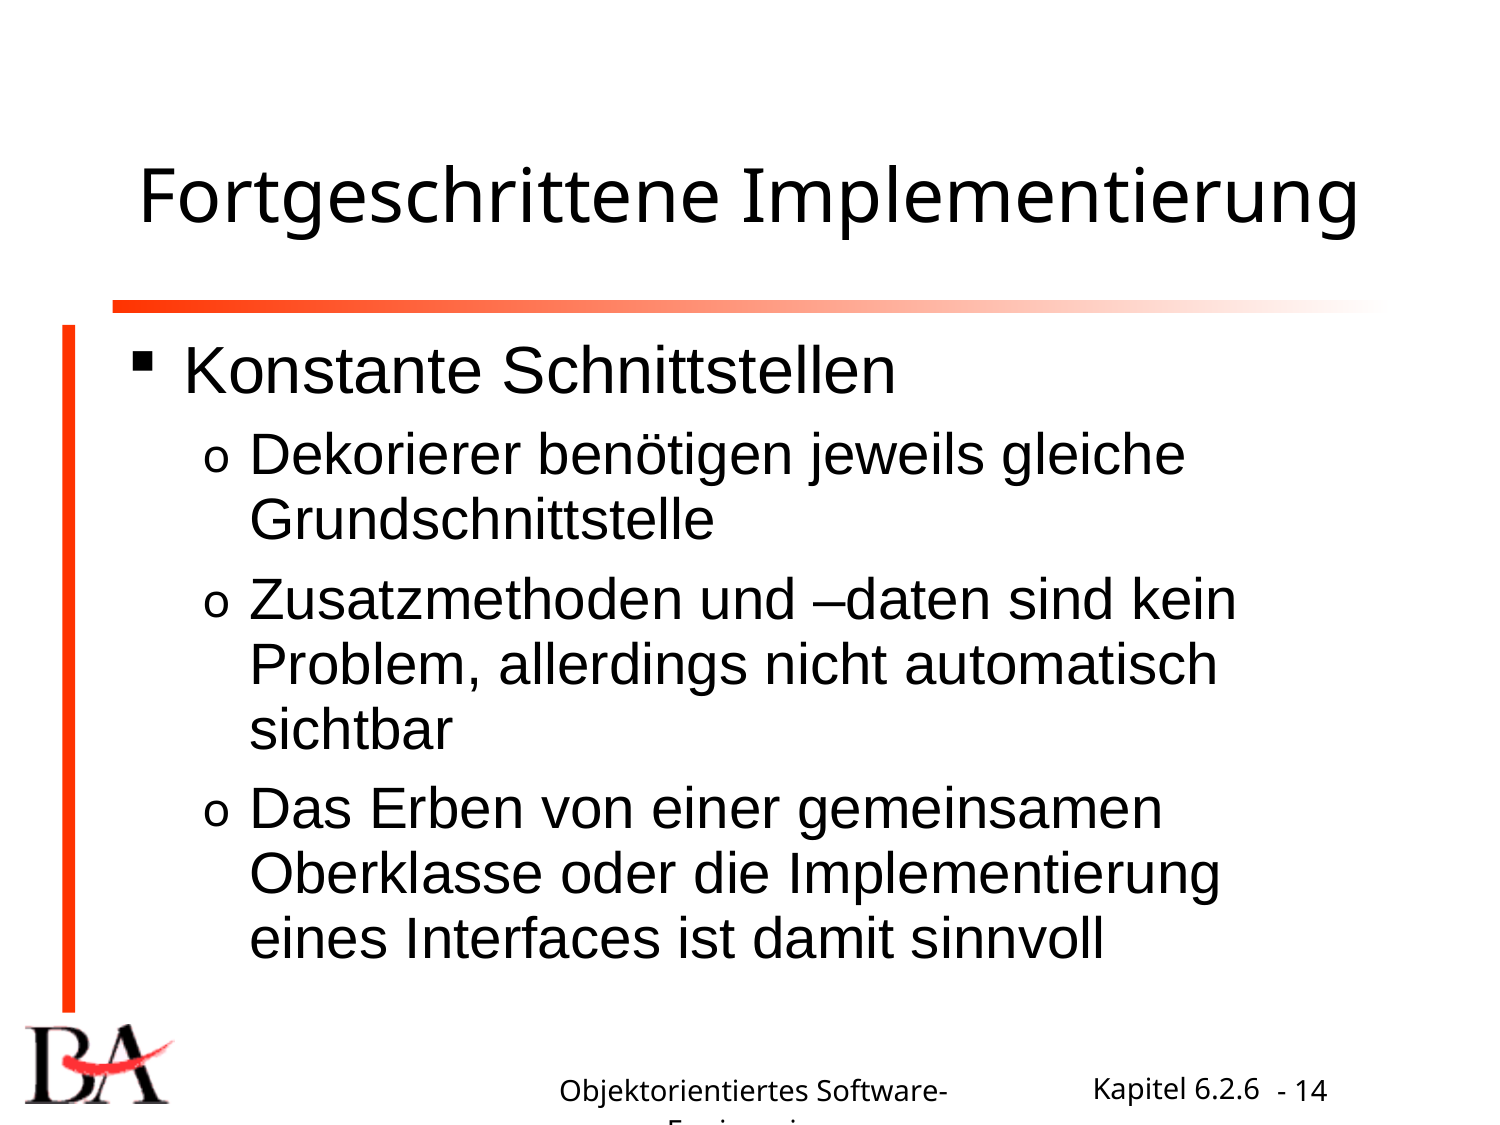

# Fortgeschrittene Implementierung
Konstante Schnittstellen
Dekorierer benötigen jeweils gleiche Grundschnittstelle
Zusatzmethoden und –daten sind kein Problem, allerdings nicht automatisch sichtbar
Das Erben von einer gemeinsamen Oberklasse oder die Implementierung eines Interfaces ist damit sinnvoll
14